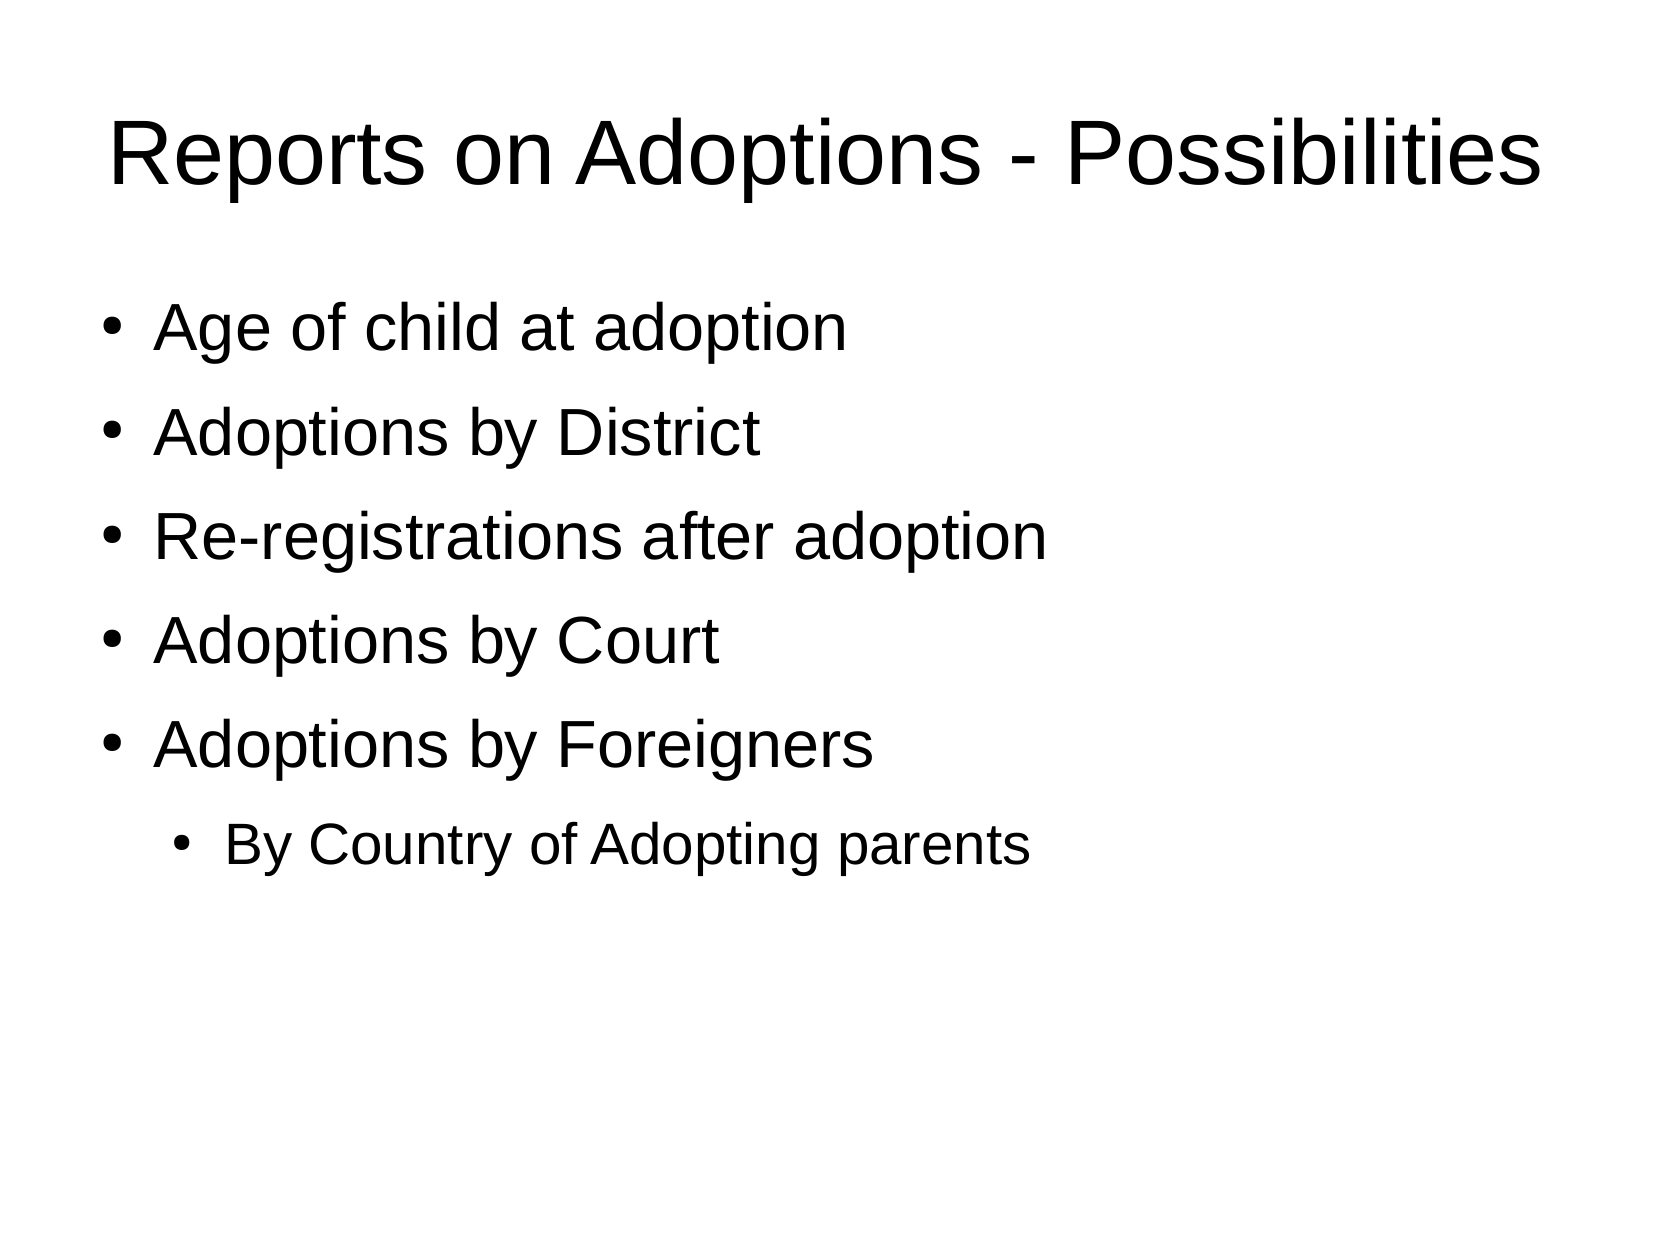

# Reports on Adoptions - Possibilities
Age of child at adoption
Adoptions by District
Re-registrations after adoption
Adoptions by Court
Adoptions by Foreigners
By Country of Adopting parents